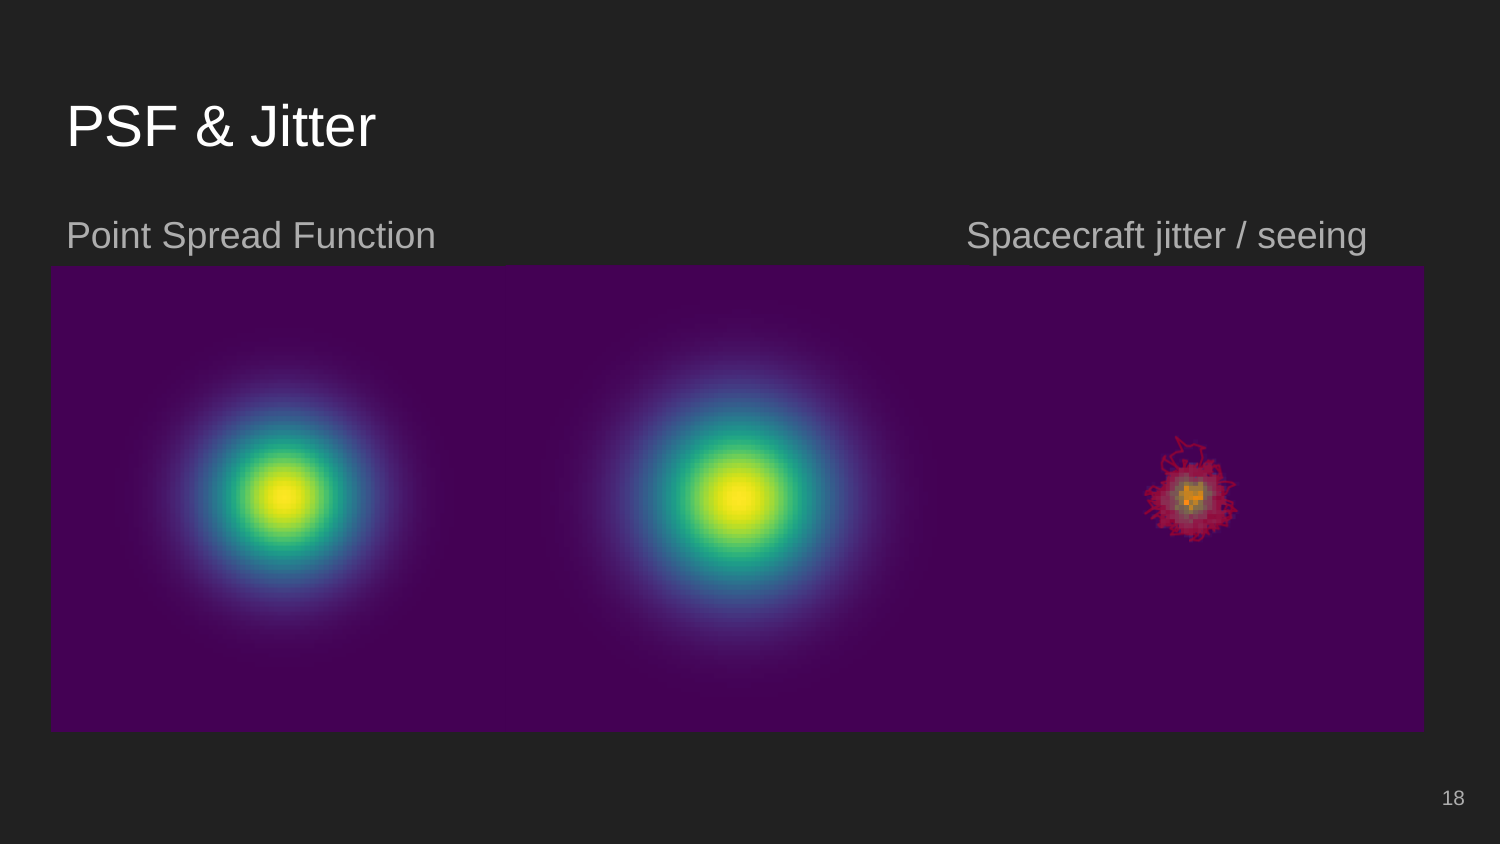

# PSF & Jitter
Point Spread Function								Spacecraft jitter / seeing
Convolution